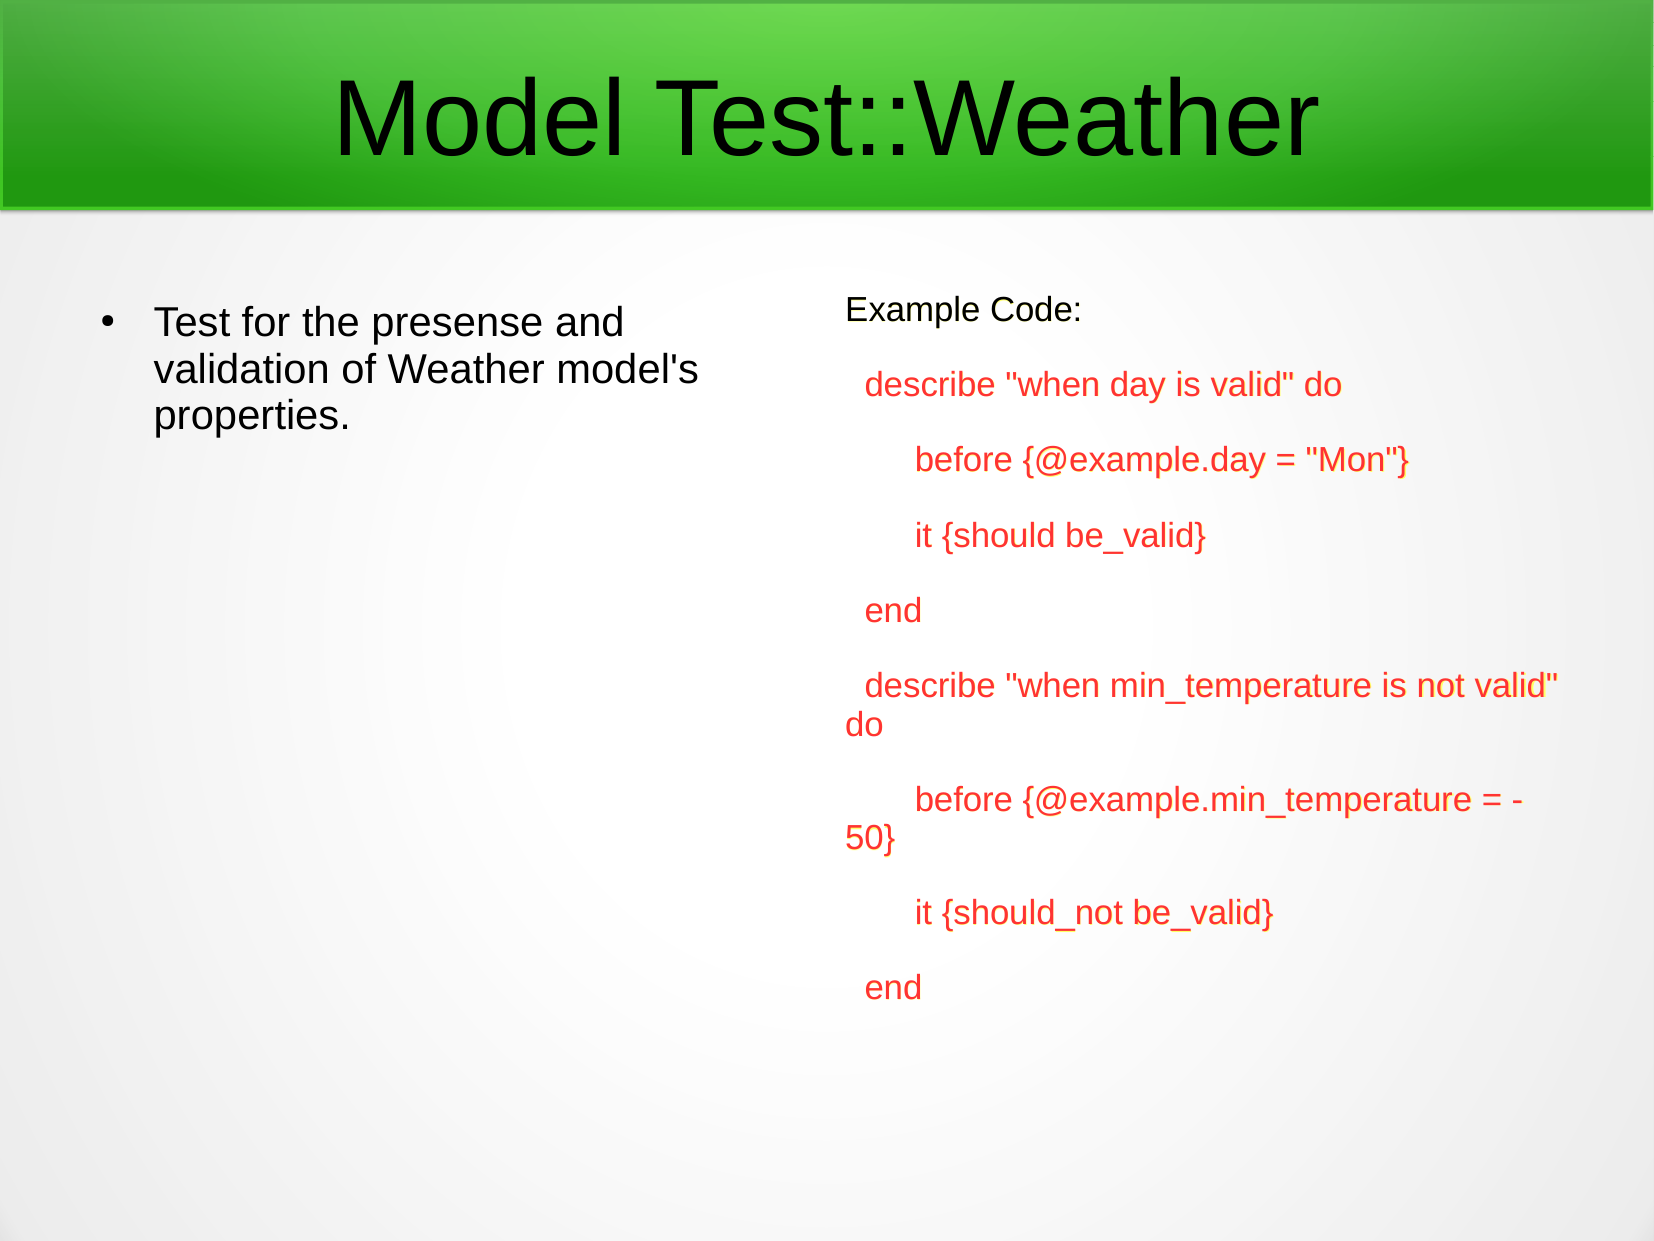

# Model Test::Weather
Example Code:
 describe "when day is valid" do
 	before {@example.day = "Mon"}
 	it {should be_valid}
 end
 describe "when min_temperature is not valid" do
 	before {@example.min_temperature = -50}
 	it {should_not be_valid}
 end
Test for the presense and validation of Weather model's properties.